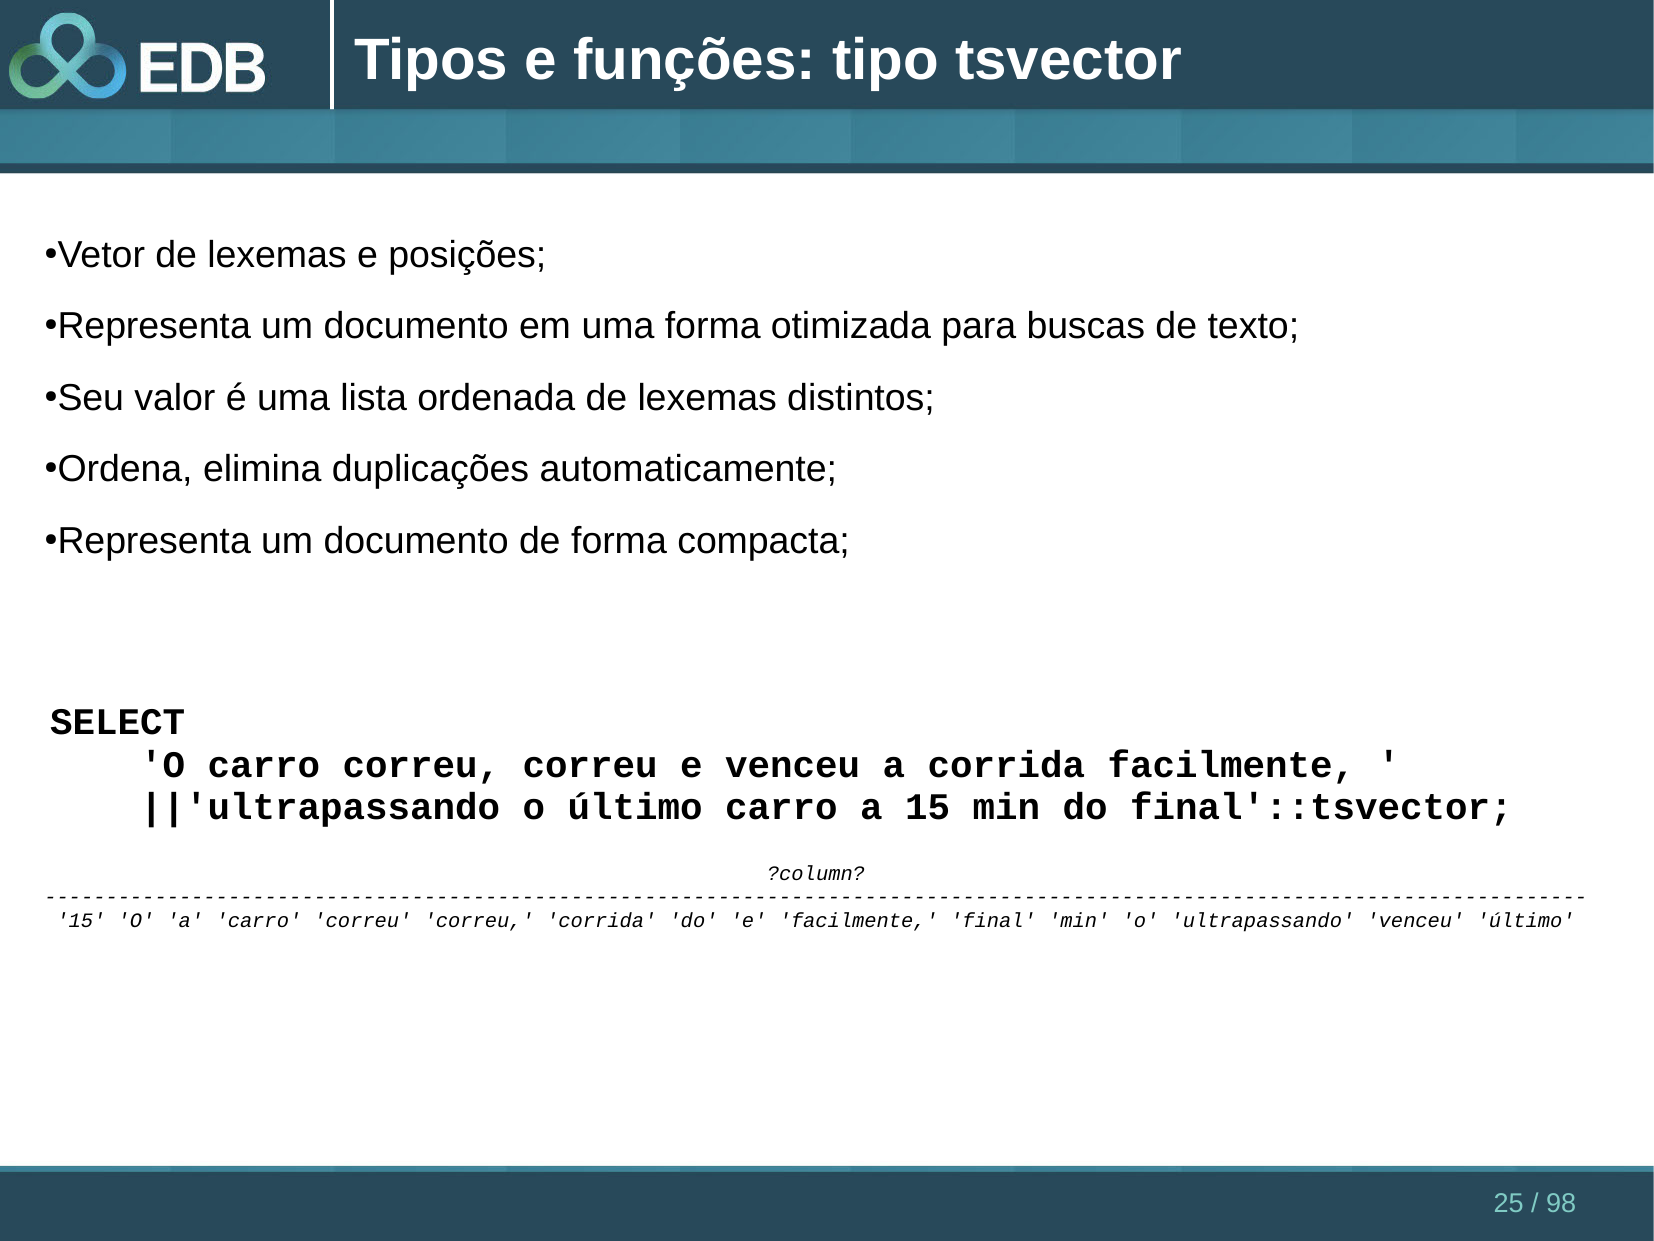

# Tipos e funções: tipo tsvector
Vetor de lexemas e posições;
Representa um documento em uma forma otimizada para buscas de texto;
Seu valor é uma lista ordenada de lexemas distintos;
Ordena, elimina duplicações automaticamente;
Representa um documento de forma compacta;
SELECT
 'O carro correu, correu e venceu a corrida facilmente, '
 ||'ultrapassando o último carro a 15 min do final'::tsvector;
 ?column?
------------------------------------------------------------------------------------------------------------------------------
 '15' 'O' 'a' 'carro' 'correu' 'correu,' 'corrida' 'do' 'e' 'facilmente,' 'final' 'min' 'o' 'ultrapassando' 'venceu' 'último'